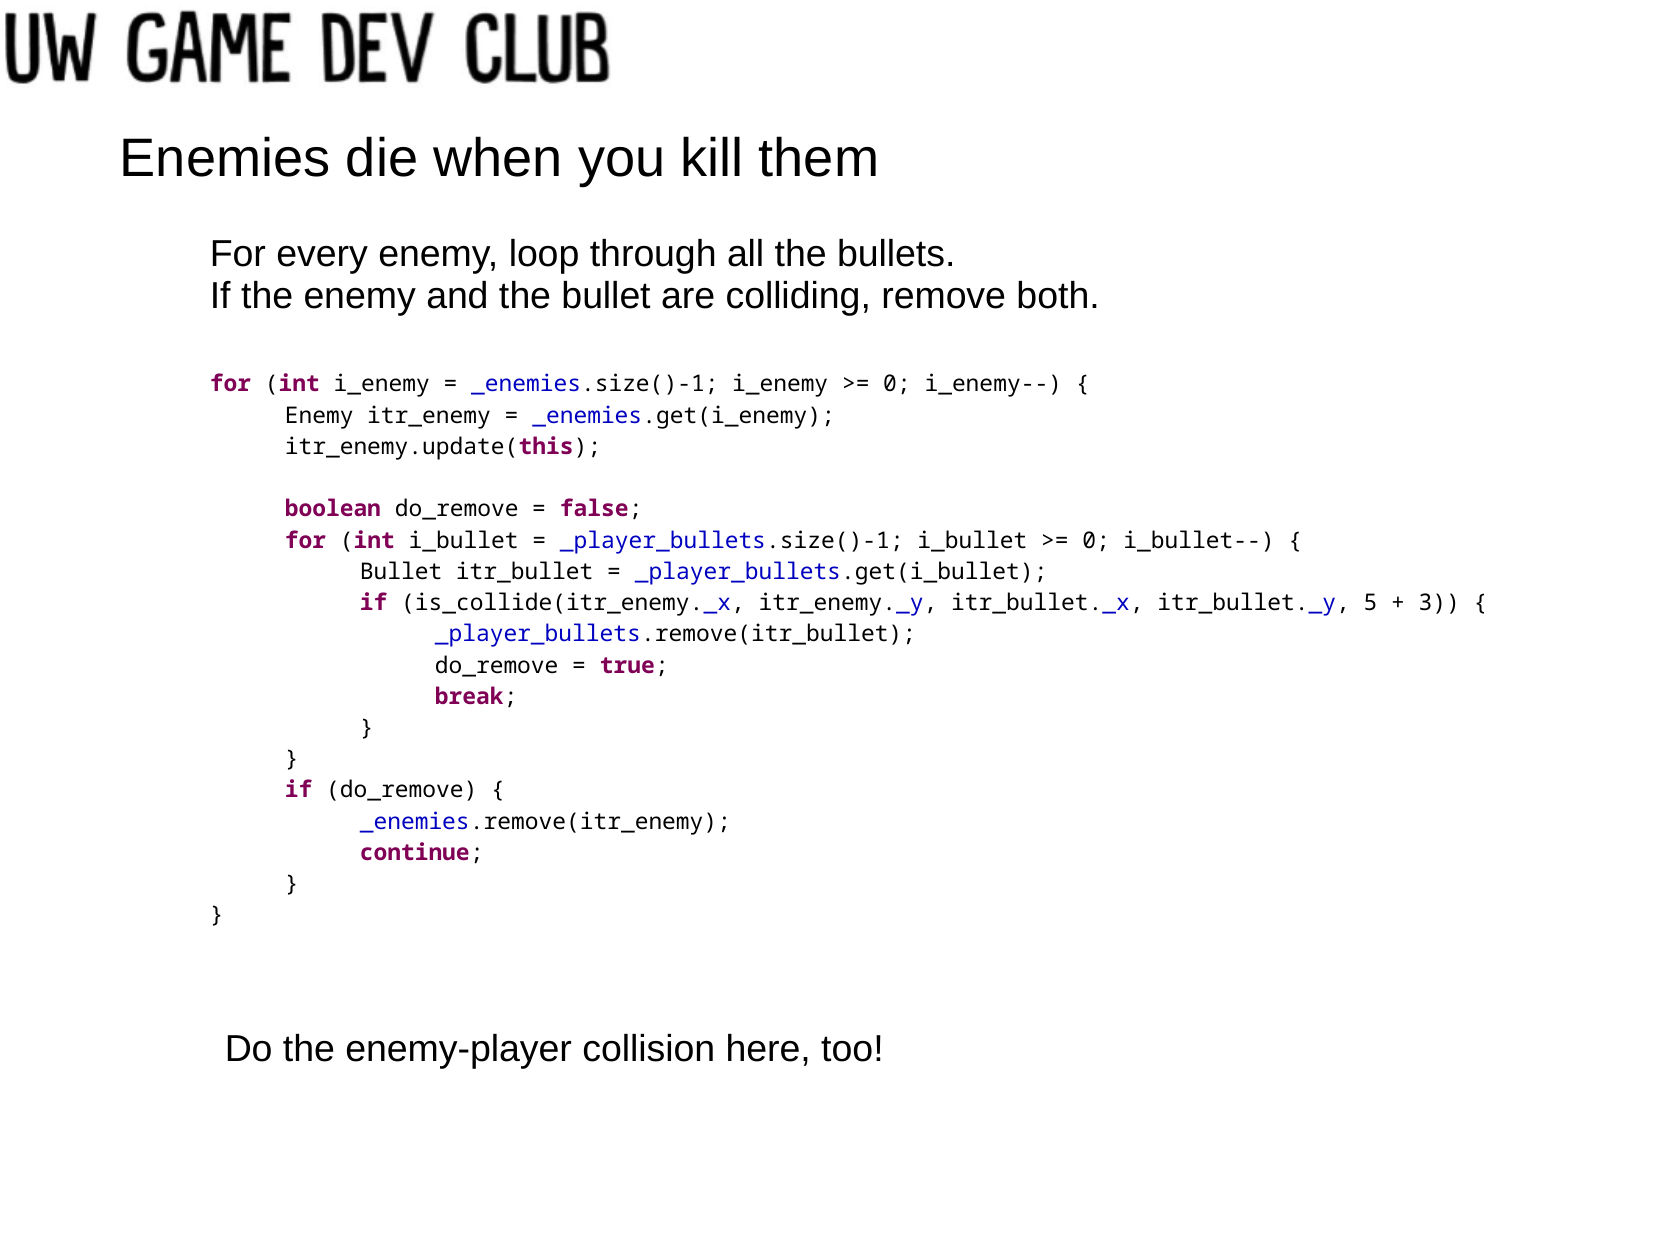

Enemies die when you kill them
For every enemy, loop through all the bullets.
If the enemy and the bullet are colliding, remove both.
		for (int i_enemy = _enemies.size()-1; i_enemy >= 0; i_enemy--) {
			Enemy itr_enemy = _enemies.get(i_enemy);
			itr_enemy.update(this);
			boolean do_remove = false;
			for (int i_bullet = _player_bullets.size()-1; i_bullet >= 0; i_bullet--) {
				Bullet itr_bullet = _player_bullets.get(i_bullet);
				if (is_collide(itr_enemy._x, itr_enemy._y, itr_bullet._x, itr_bullet._y, 5 + 3)) {
					_player_bullets.remove(itr_bullet);
					do_remove = true;
					break;
				}
			}
			if (do_remove) {
				_enemies.remove(itr_enemy);
				continue;
			}
		}
Do the enemy-player collision here, too!